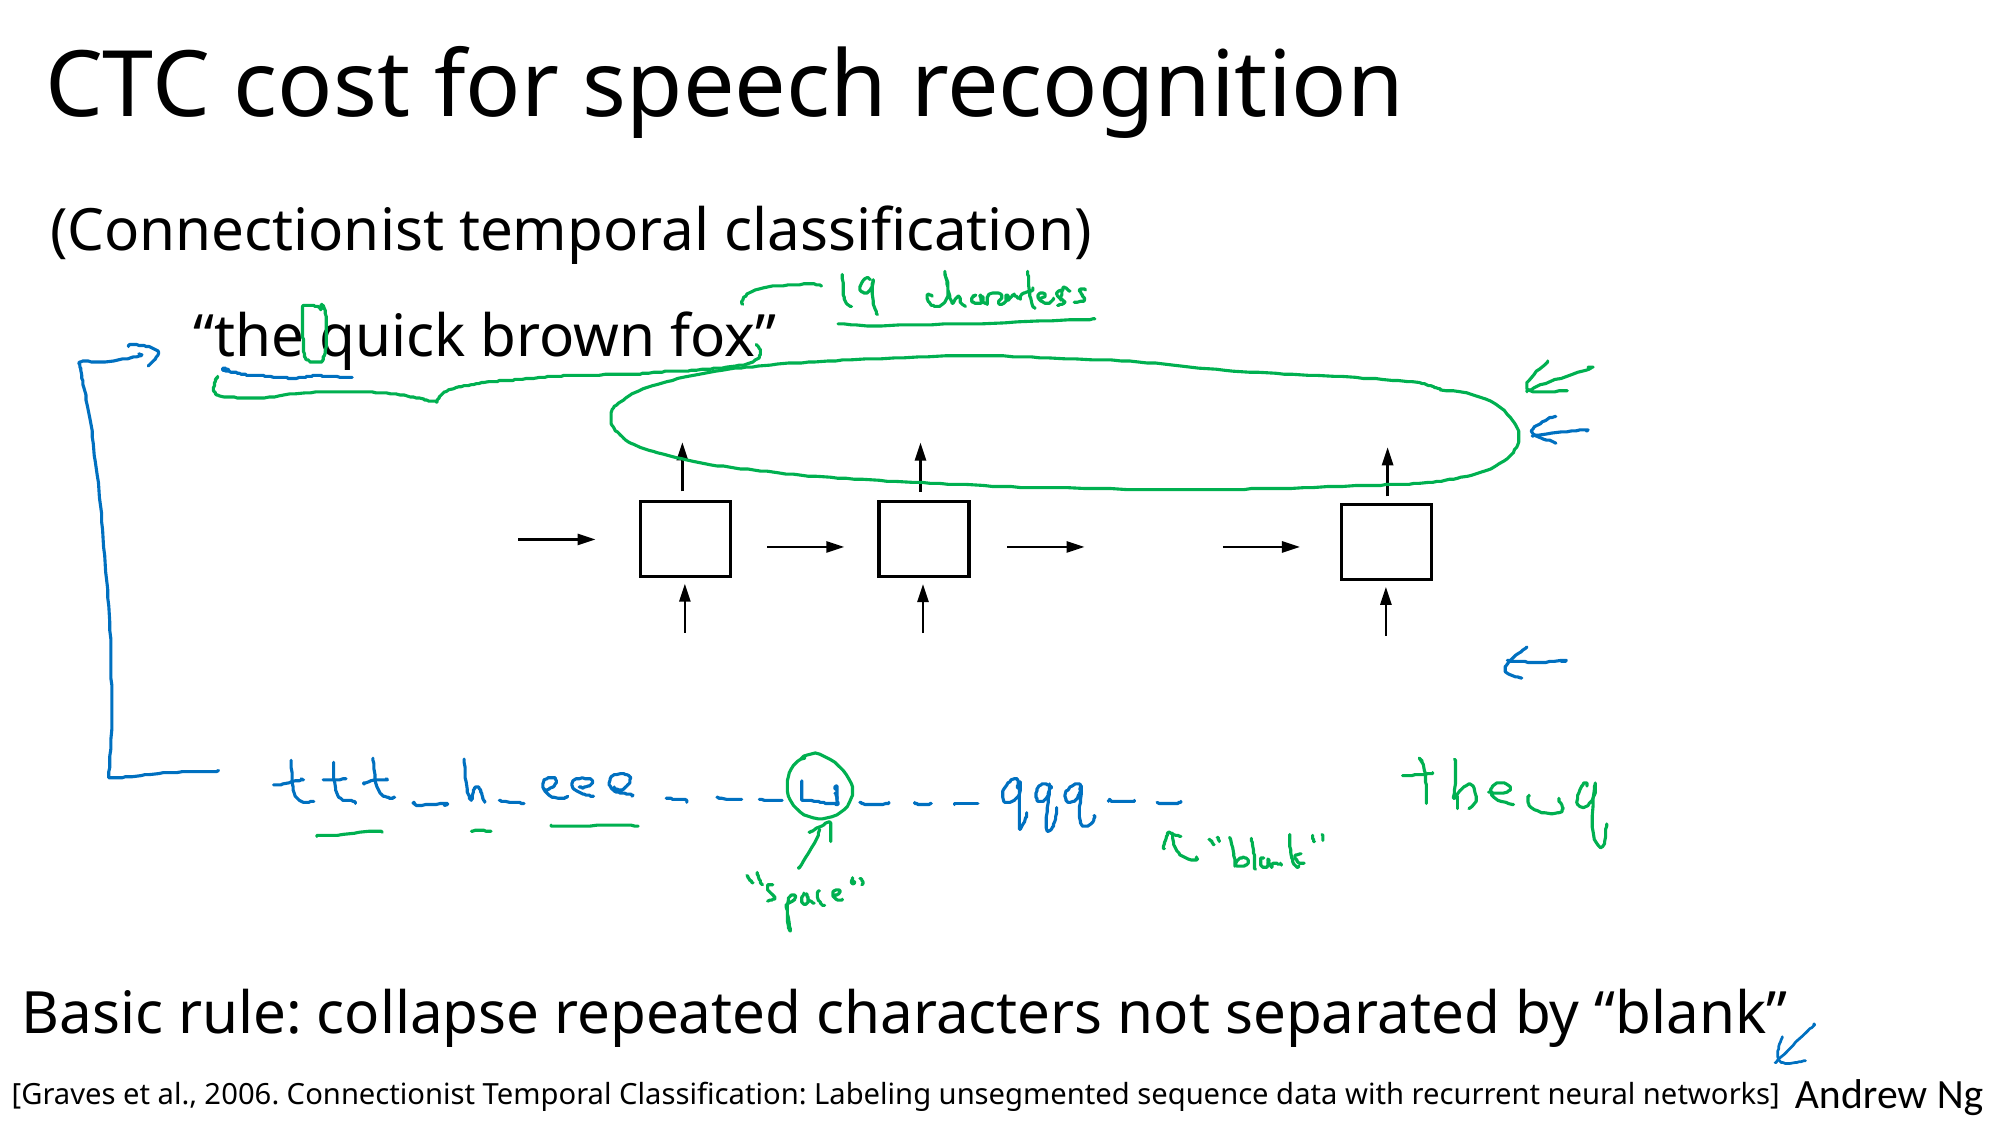

# CTC cost for speech recognition
(Connectionist temporal classification)
“the quick brown fox”
Basic rule: collapse repeated characters not separated by “blank”
[Graves et al., 2006. Connectionist Temporal Classification: Labeling unsegmented sequence data with recurrent neural networks]